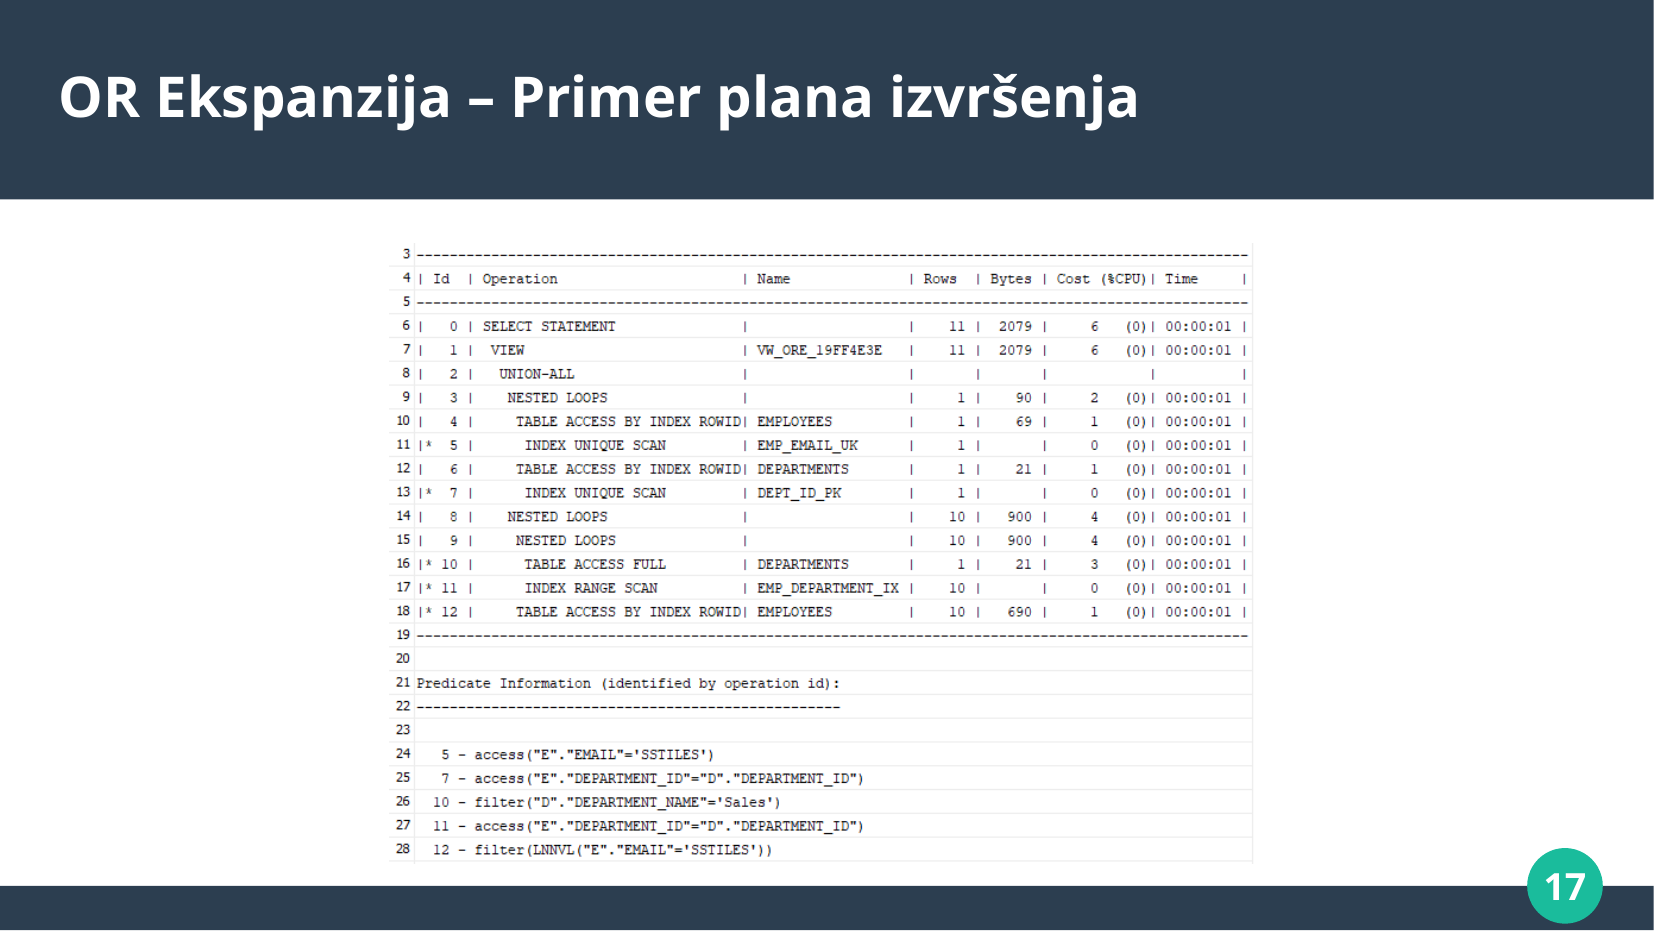

# OR Ekspanzija – Primer plana izvršenja